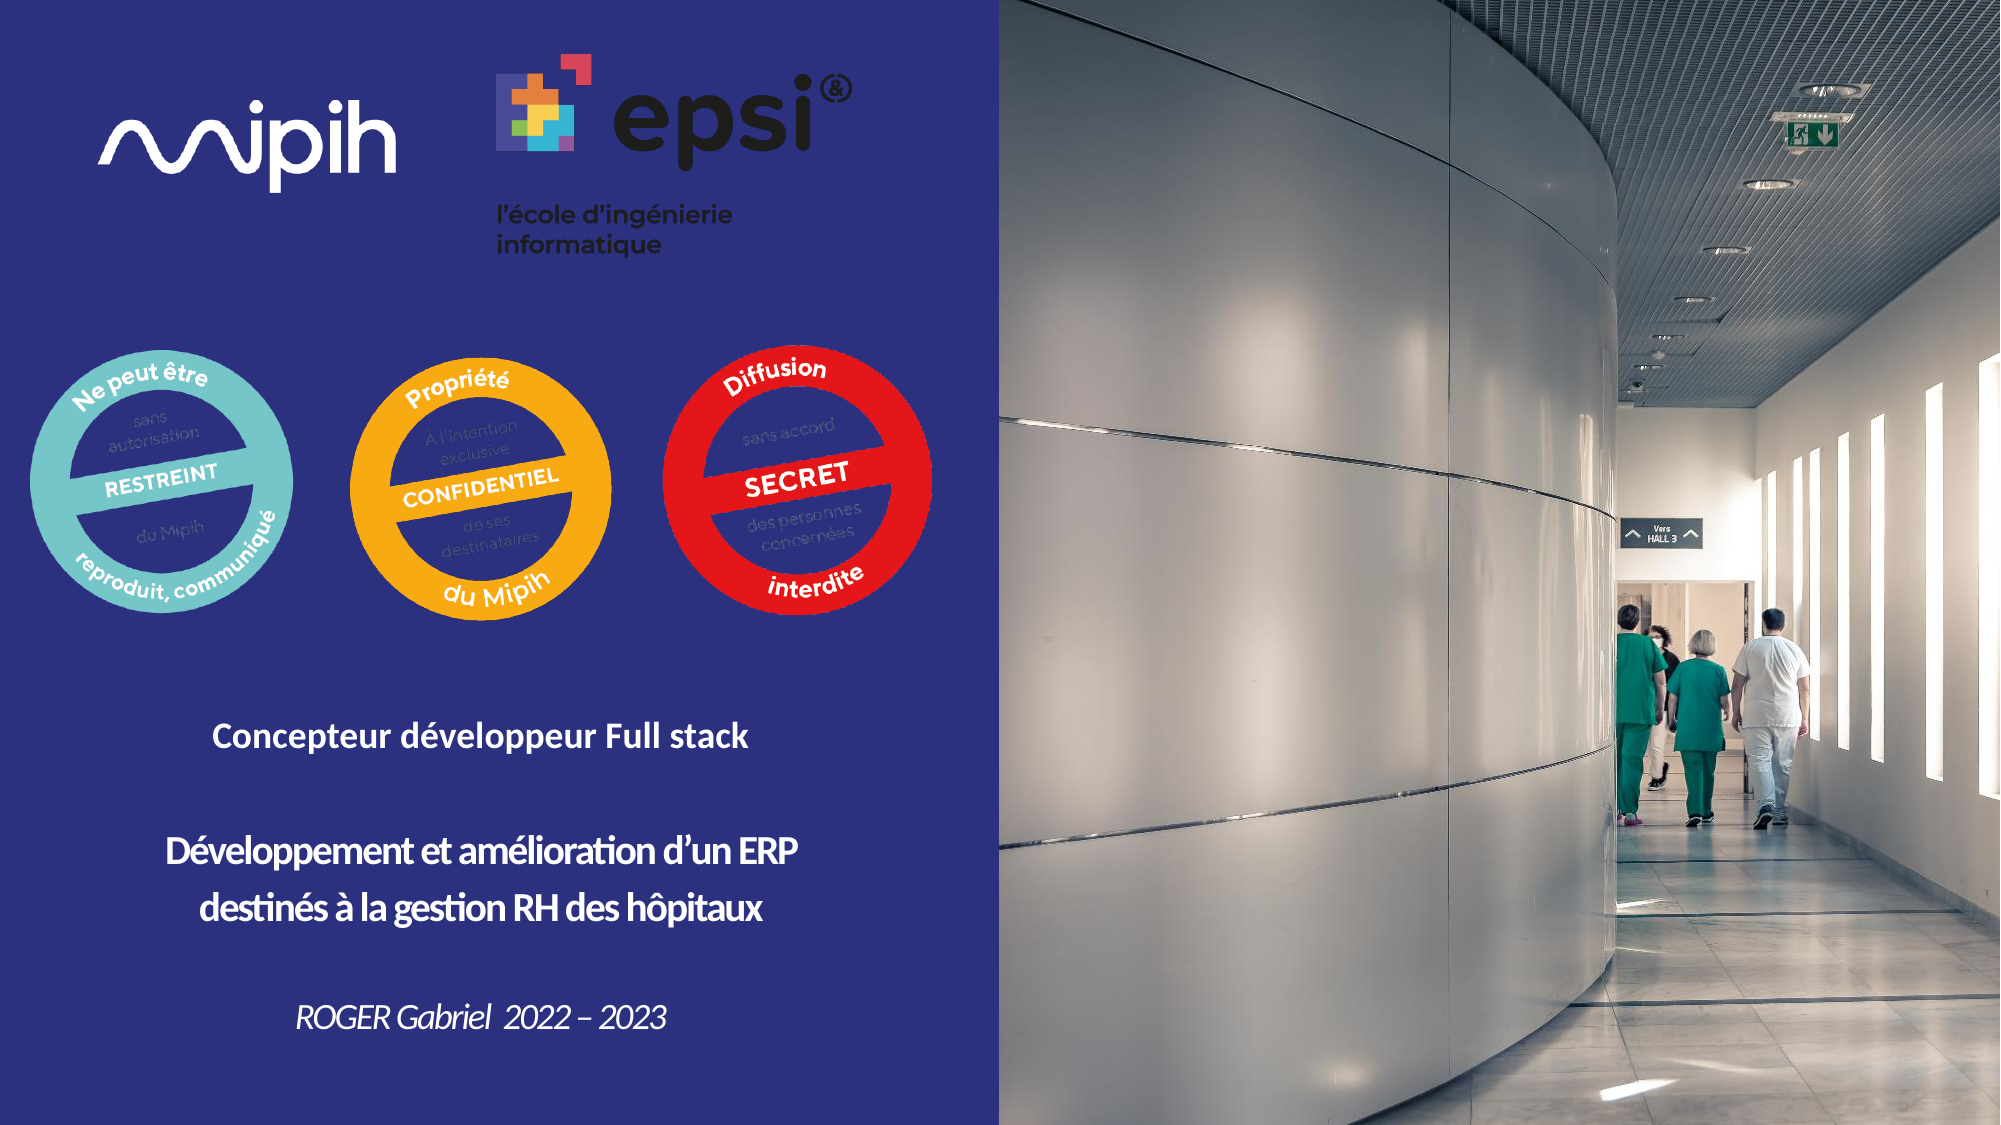

Concepteur développeur Full stack
# Développement et amélioration d’un ERP destinés à la gestion RH des hôpitaux ROGER Gabriel 2022 – 2023
8 avril 2020
Presentation_federation_CPTS_V1